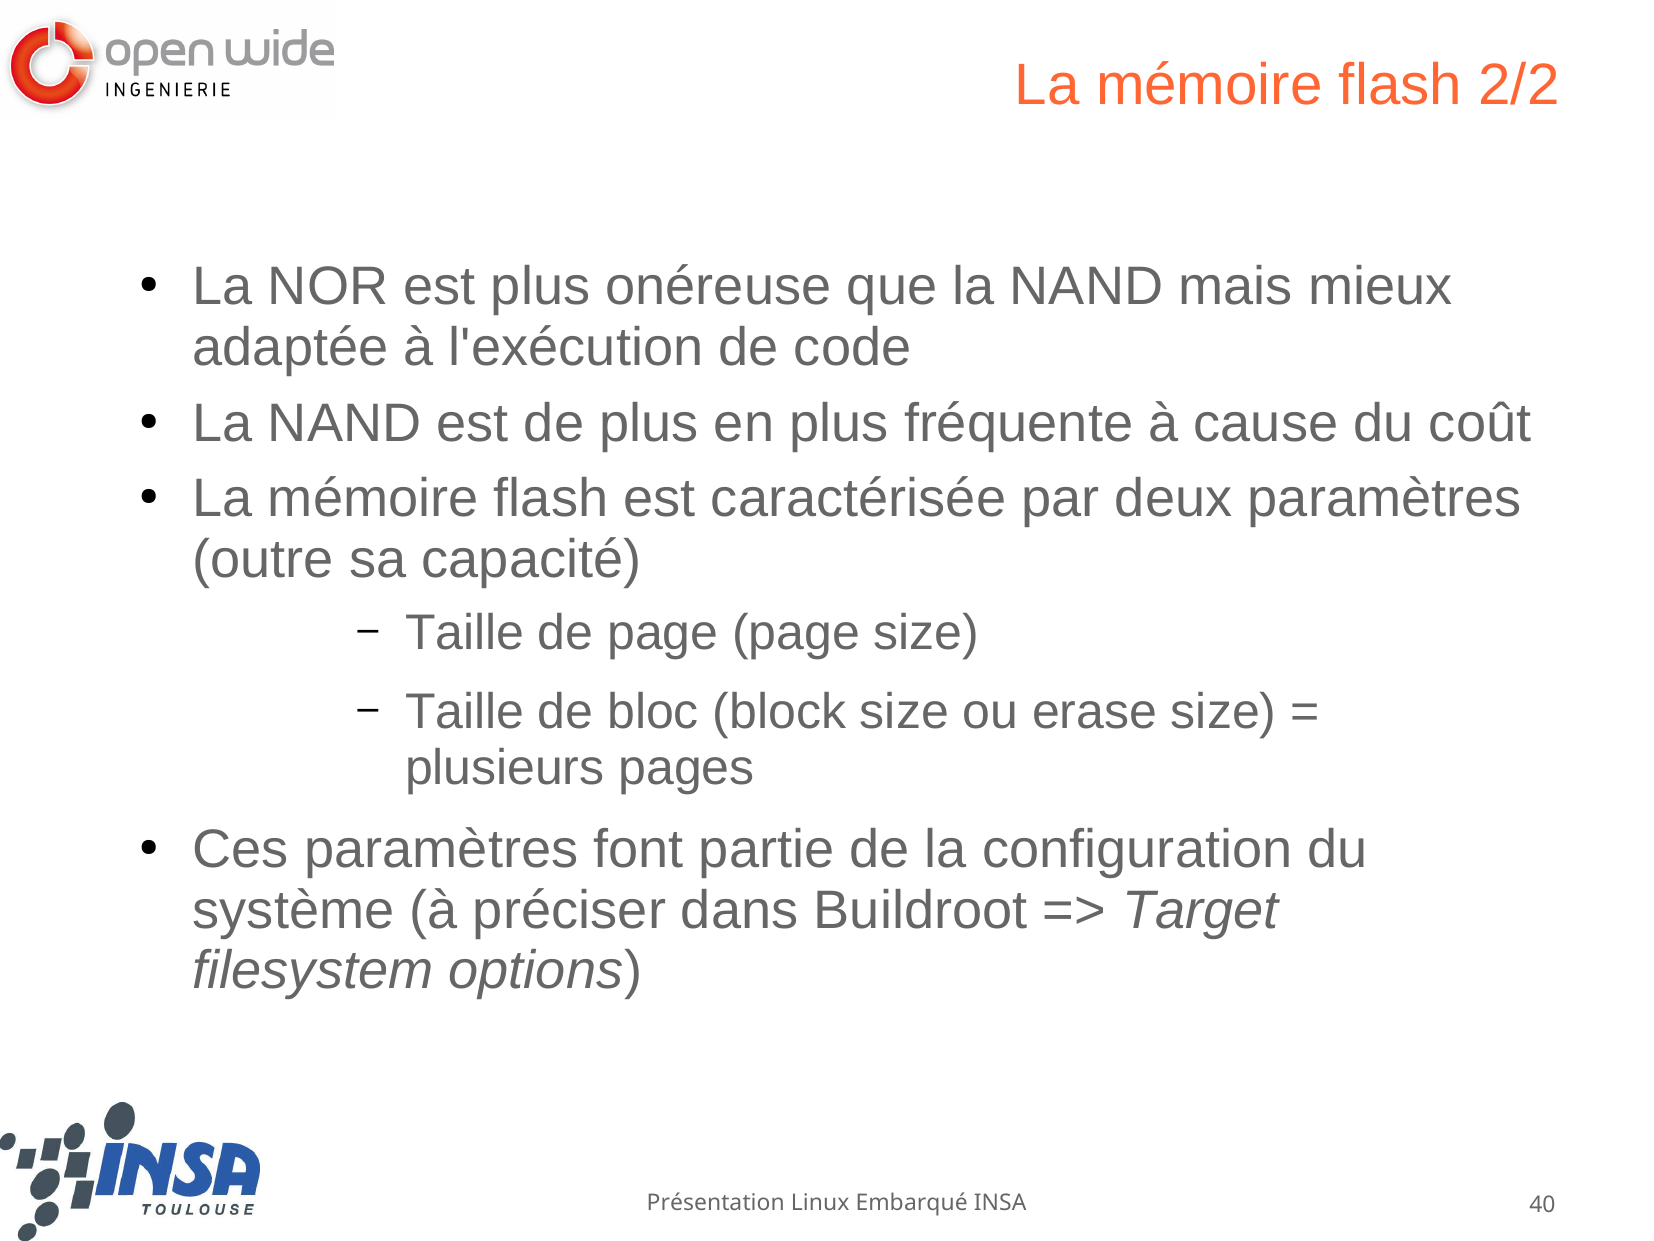

# La mémoire flash 2/2
La NOR est plus onéreuse que la NAND mais mieux adaptée à l'exécution de code
La NAND est de plus en plus fréquente à cause du coût
La mémoire flash est caractérisée par deux paramètres (outre sa capacité)
Taille de page (page size)
Taille de bloc (block size ou erase size) = plusieurs pages
Ces paramètres font partie de la configuration du système (à préciser dans Buildroot => Target filesystem options)